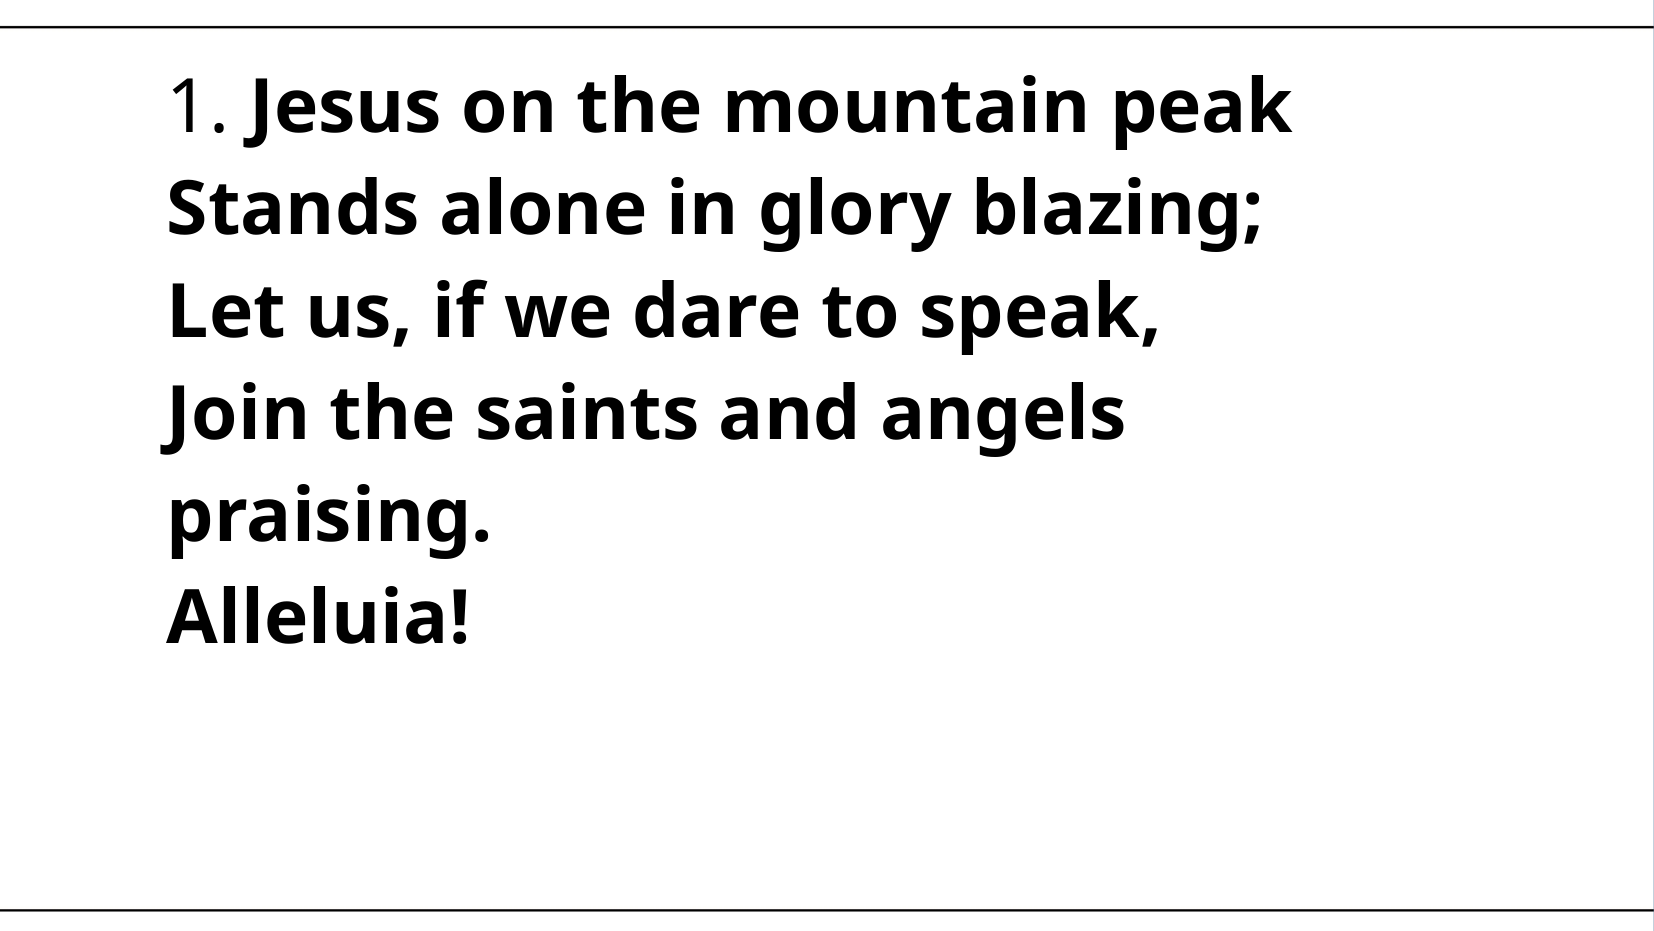

1. Jesus on the mountain peak
Stands alone in glory blazing;
Let us, if we dare to speak,
Join the saints and angels praising.
Alleluia!